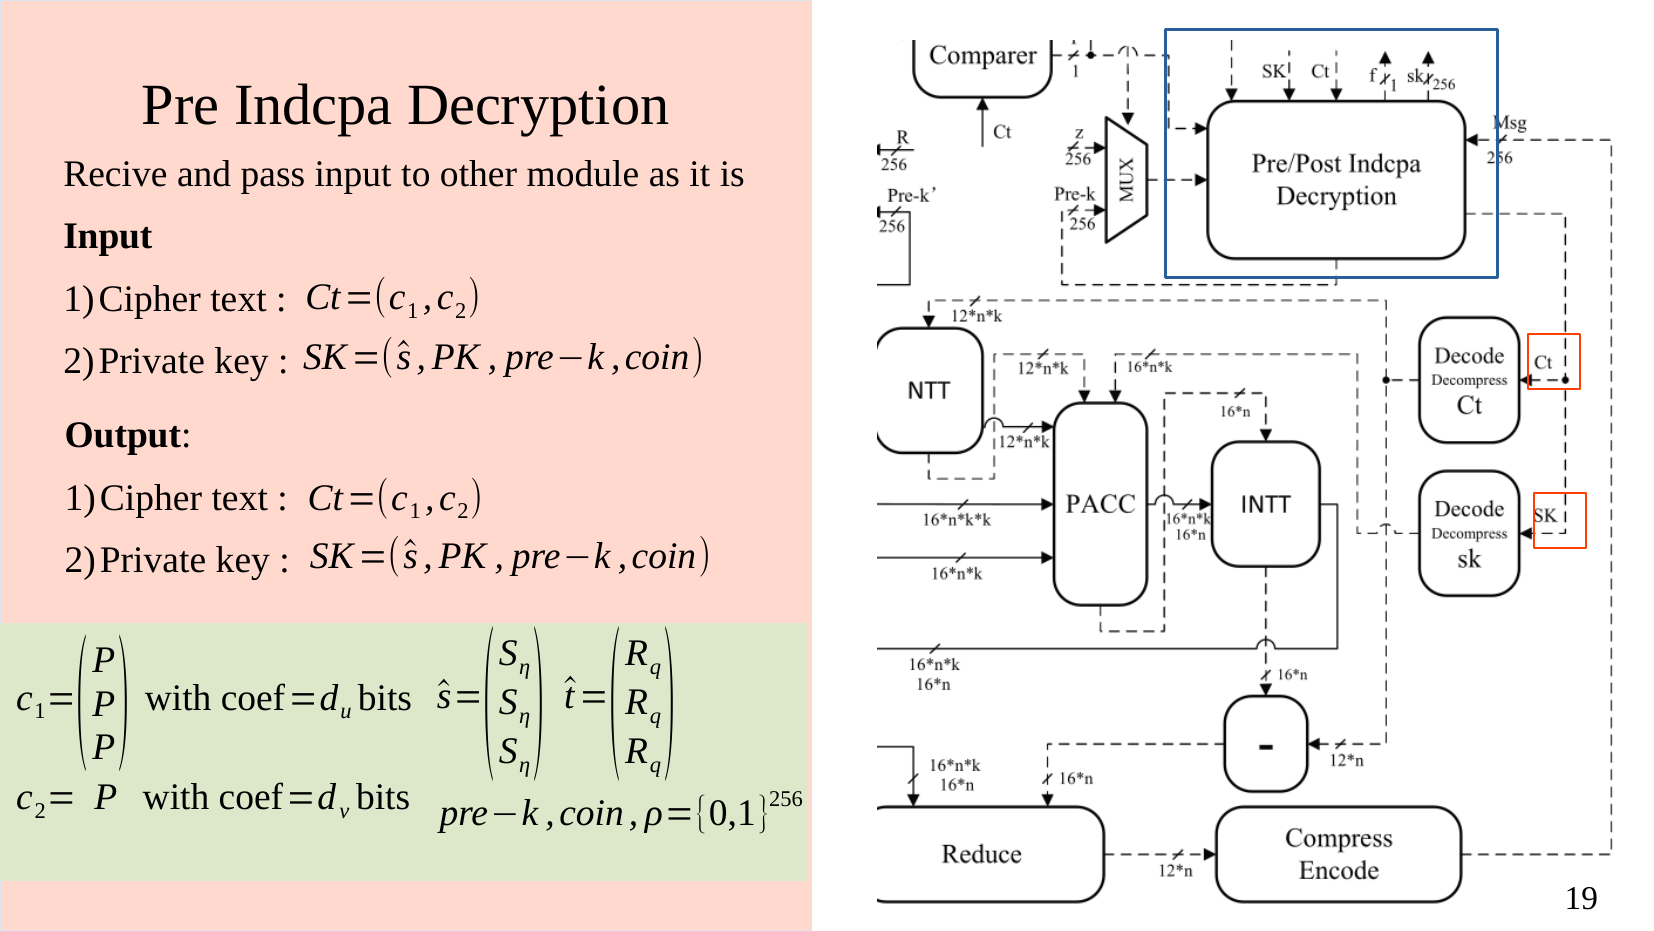

# Pre Indcpa Decryption
Recive and pass input to other module as it is
Input
Cipher text :
Private key :
Output:
Cipher text :
Private key :
19